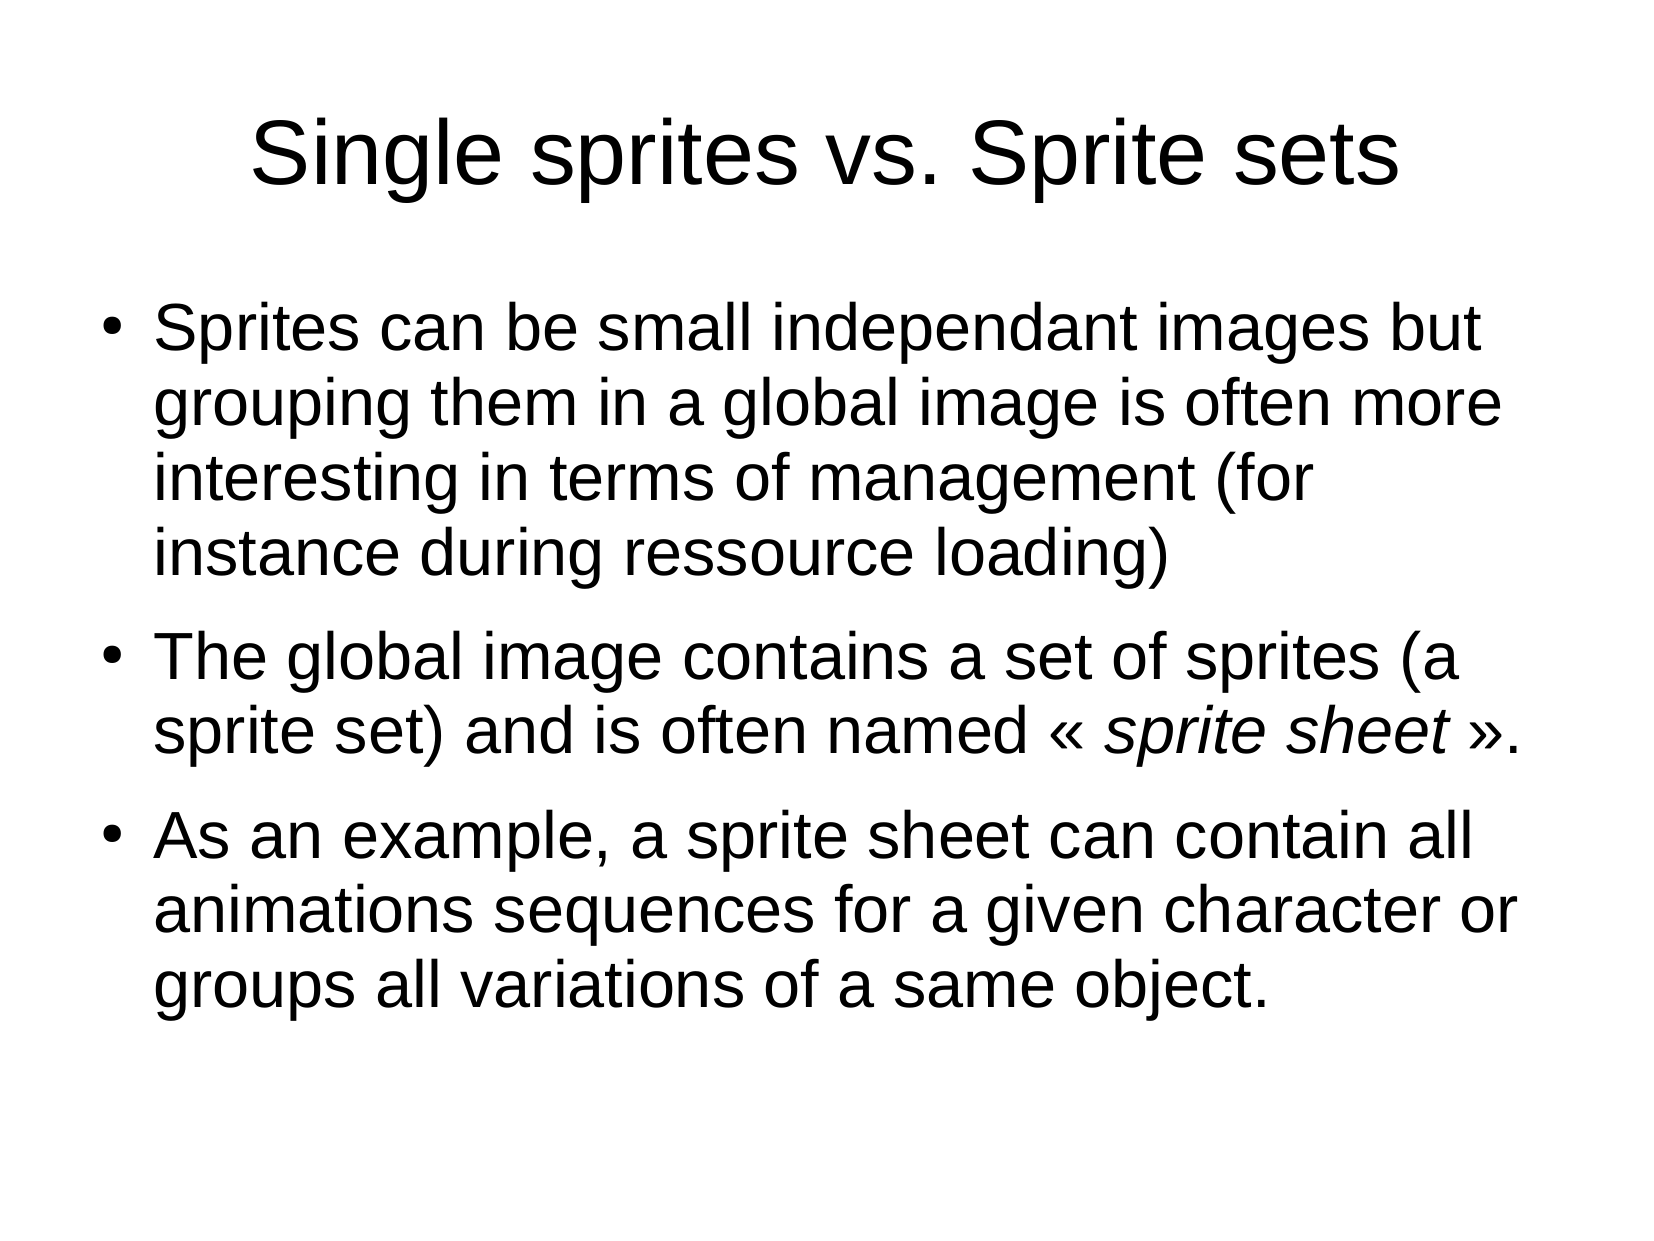

# Single sprites vs. Sprite sets
Sprites can be small independant images but grouping them in a global image is often more interesting in terms of management (for instance during ressource loading)
The global image contains a set of sprites (a sprite set) and is often named « sprite sheet ».
As an example, a sprite sheet can contain all animations sequences for a given character or groups all variations of a same object.